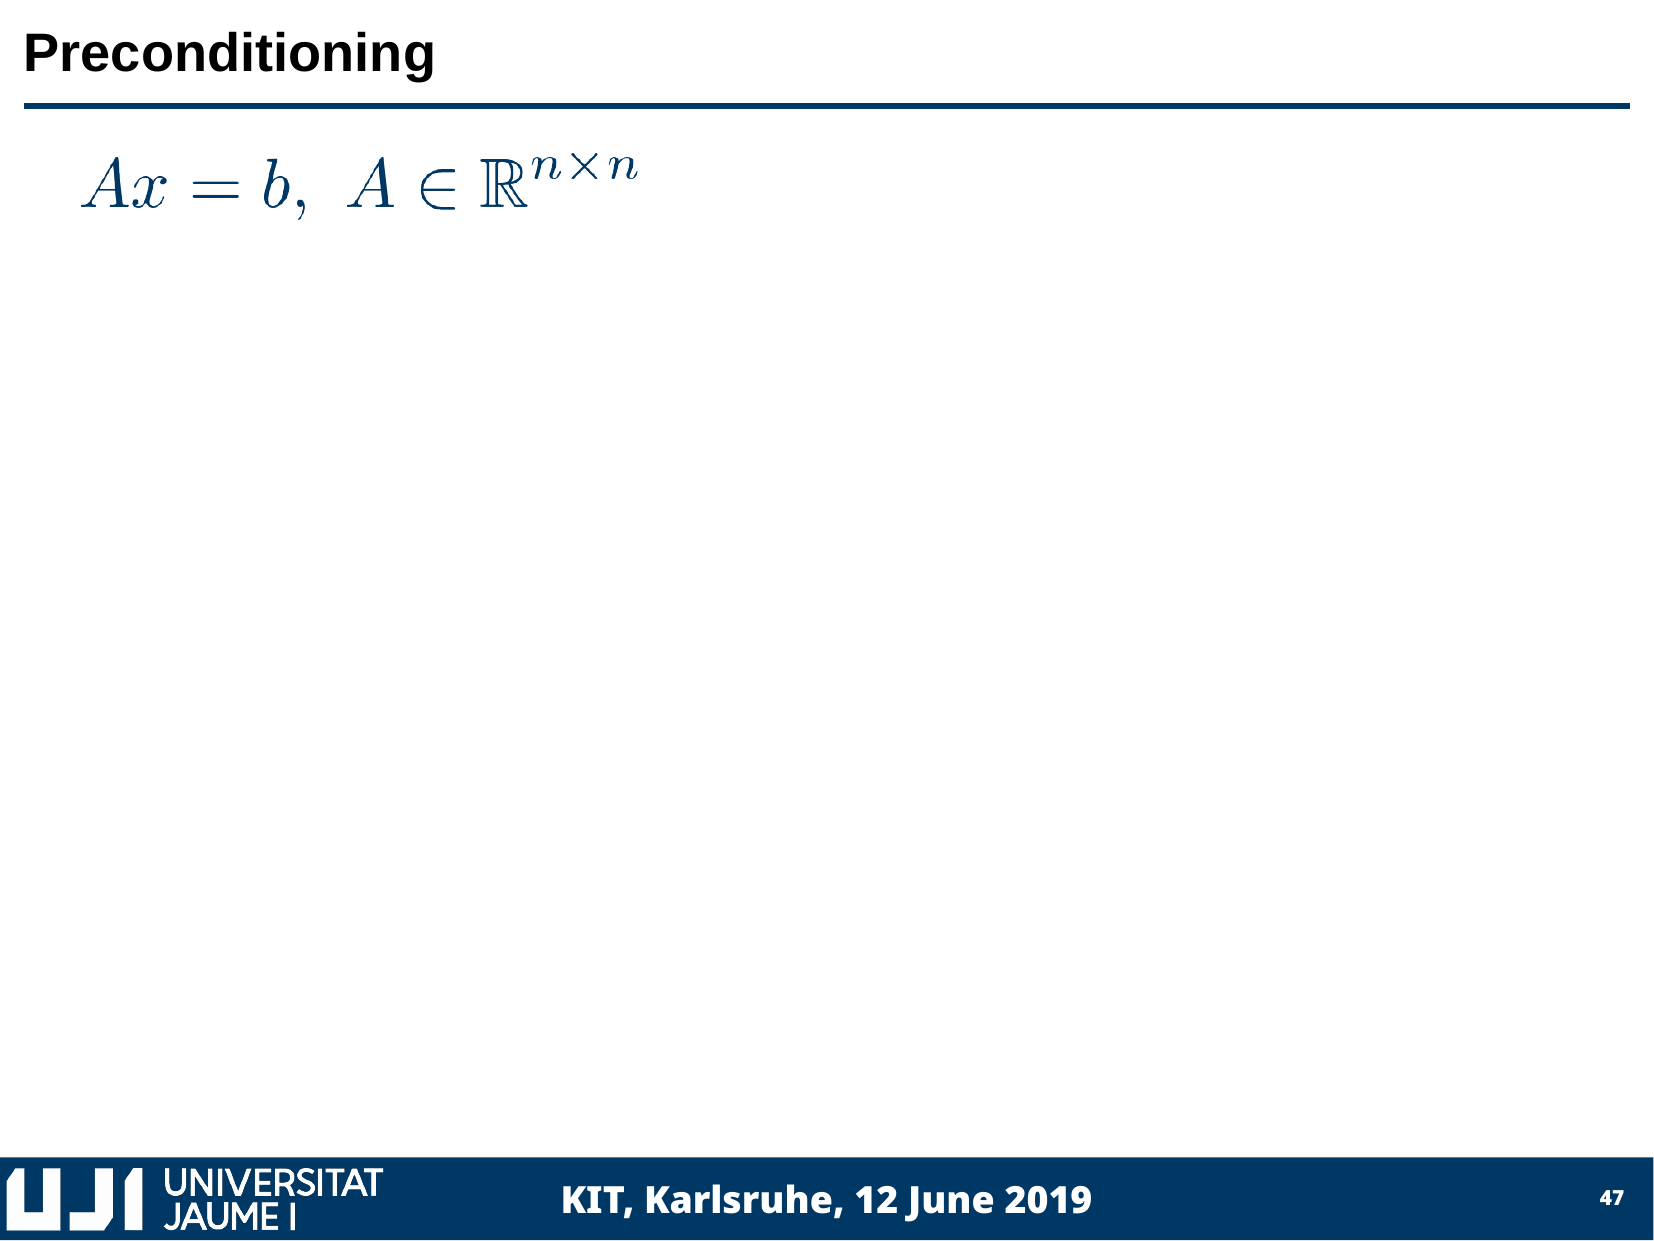

# Preconditioning
KIT, Karlsruhe, 12 June 2019
47